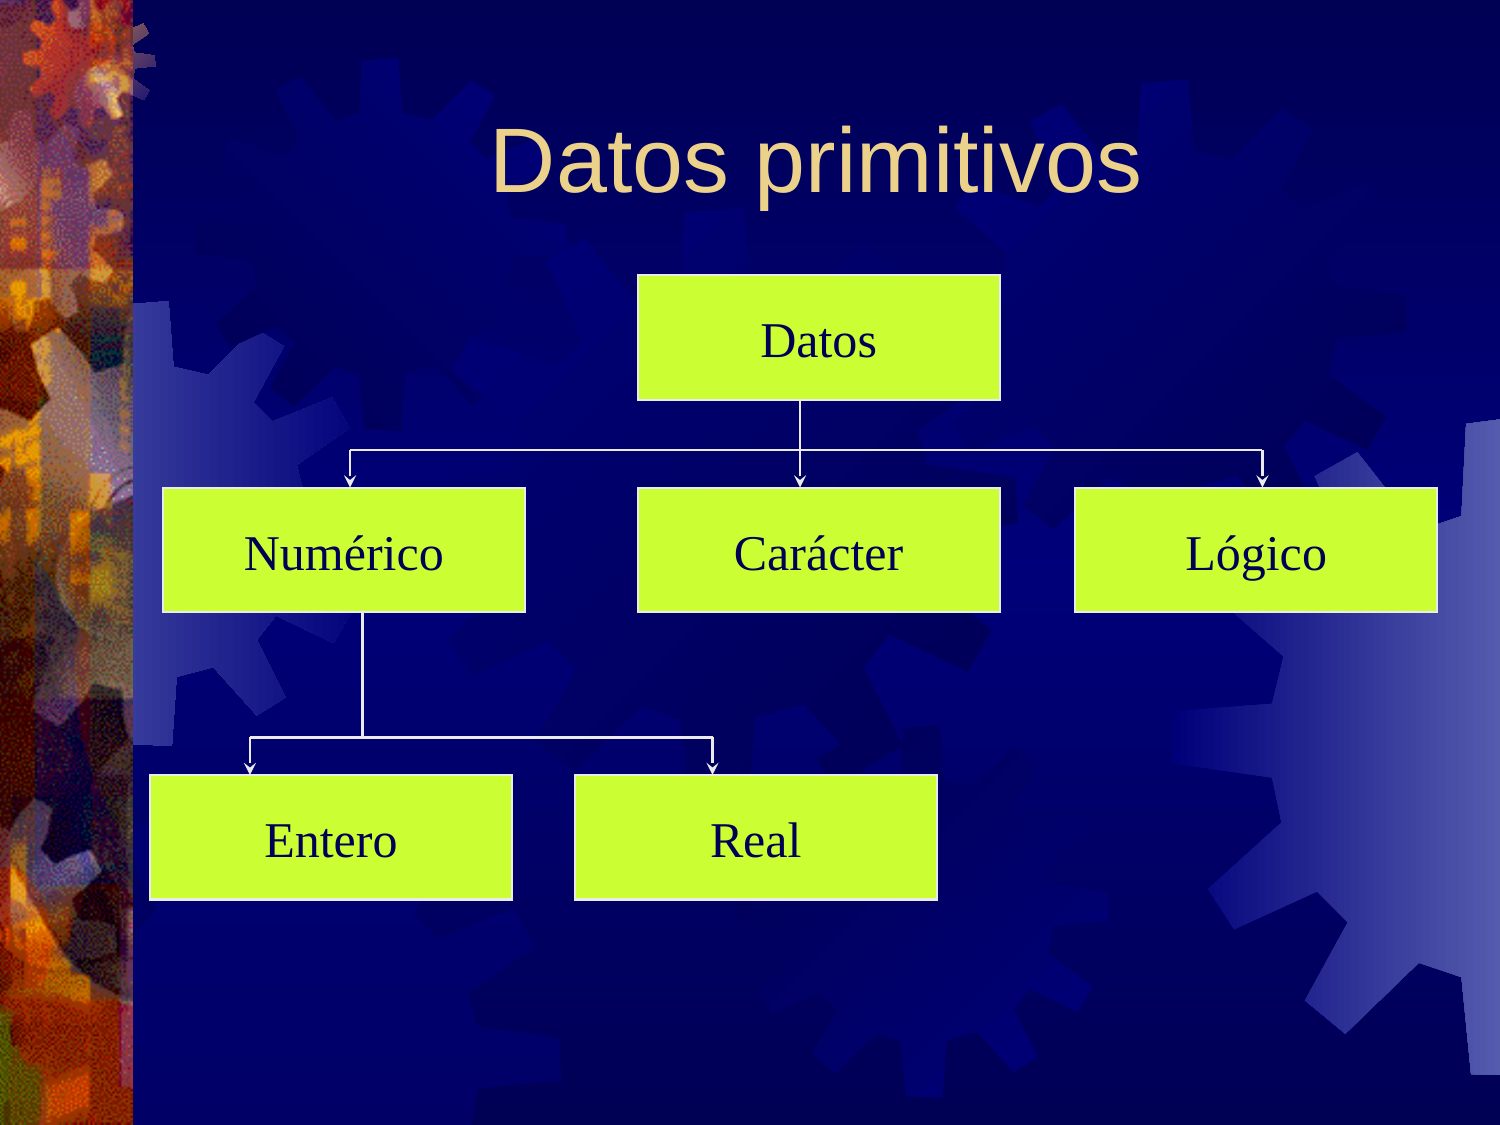

# Datos primitivos
Datos
Numérico
Carácter
Lógico
Entero
Real